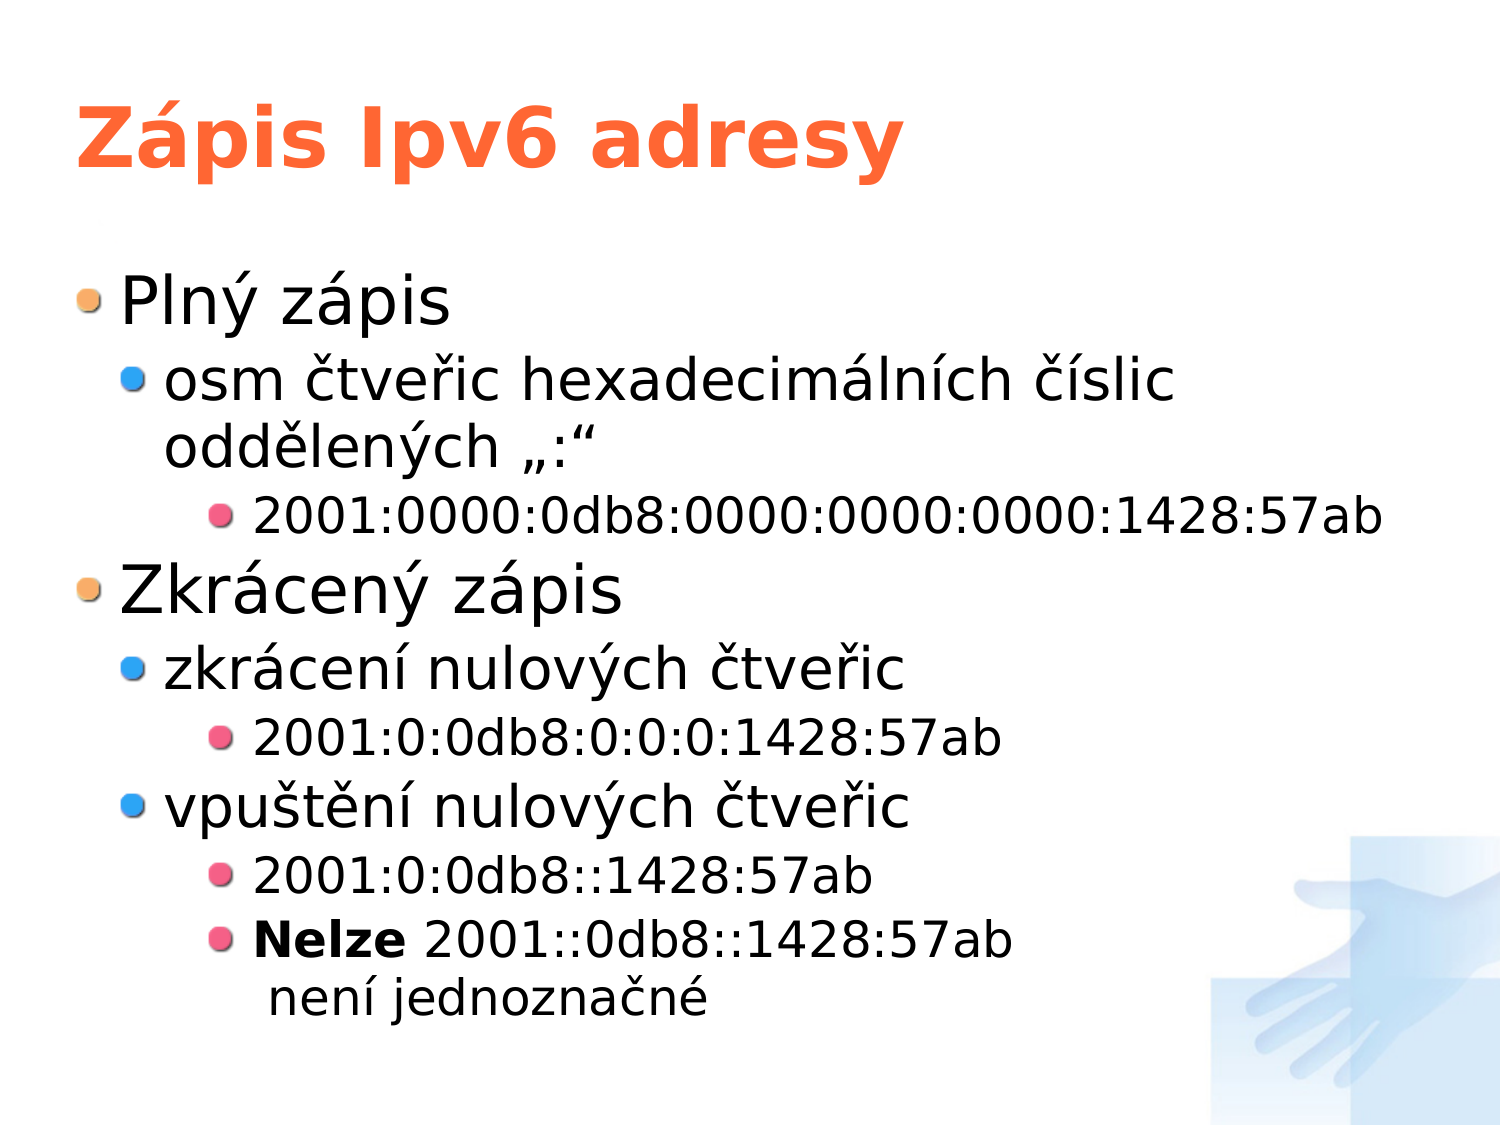

# Zápis Ipv6 adresy
Plný zápis
osm čtveřic hexadecimálních číslic oddělených „:“
2001:0000:0db8:0000:0000:0000:1428:57ab
Zkrácený zápis
zkrácení nulových čtveřic
2001:0:0db8:0:0:0:1428:57ab
vpuštění nulových čtveřic
2001:0:0db8::1428:57ab
Nelze 2001::0db8::1428:57ab
 není jednoznačné